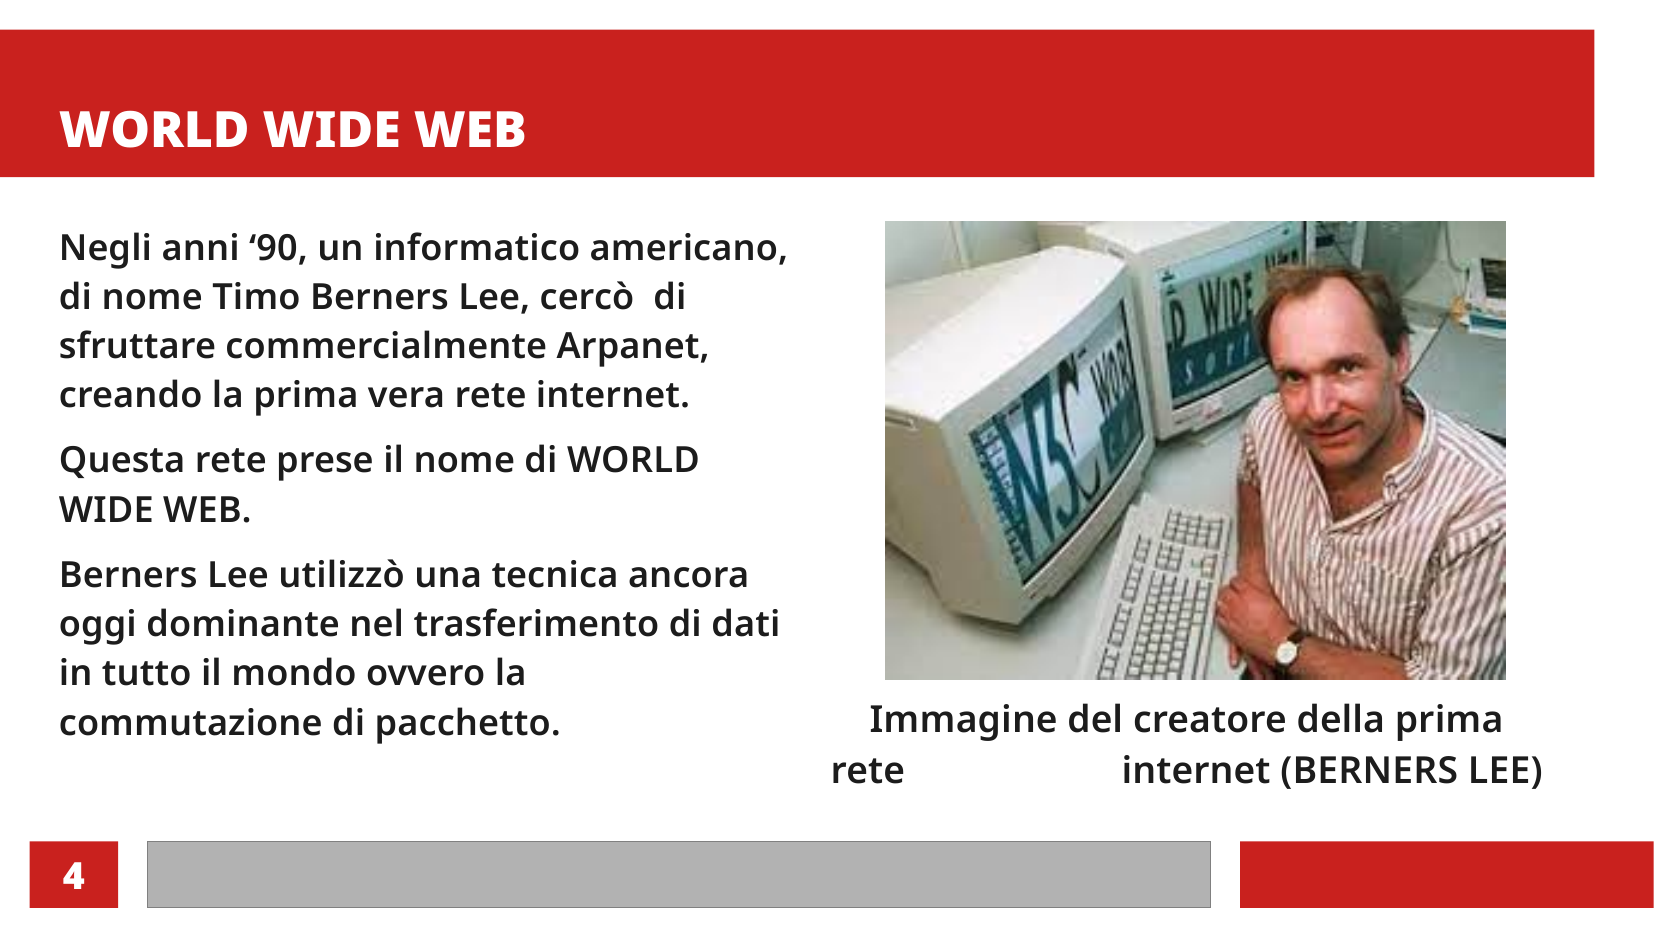

# WORLD WIDE WEB
Negli anni ‘90, un informatico americano, di nome Timo Berners Lee, cercò di sfruttare commercialmente Arpanet, creando la prima vera rete internet.
Questa rete prese il nome di WORLD WIDE WEB.
Berners Lee utilizzò una tecnica ancora oggi dominante nel trasferimento di dati in tutto il mondo ovvero la commutazione di pacchetto.
 Immagine del creatore della prima rete 			 internet (BERNERS LEE)
4